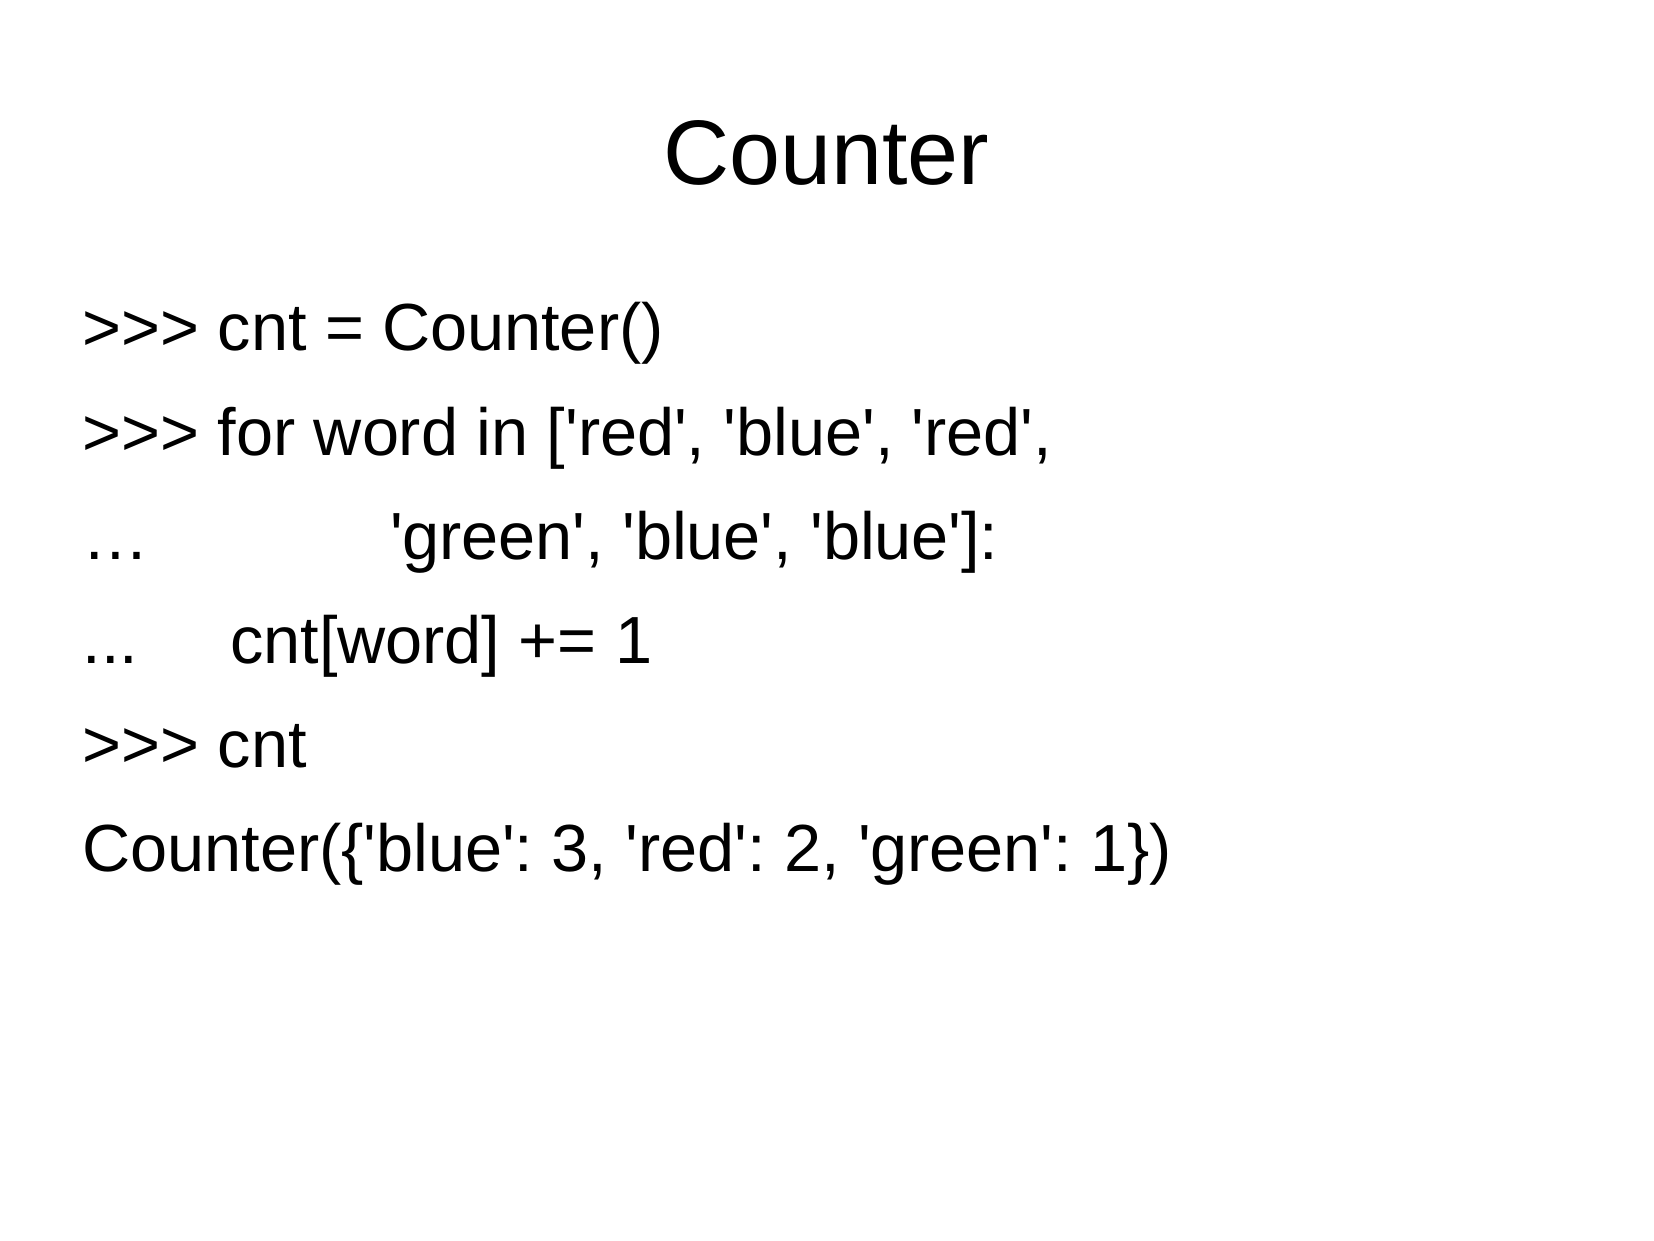

# Counter
>>> cnt = Counter()
>>> for word in ['red', 'blue', 'red',
… 'green', 'blue', 'blue']:
... cnt[word] += 1
>>> cnt
Counter({'blue': 3, 'red': 2, 'green': 1})